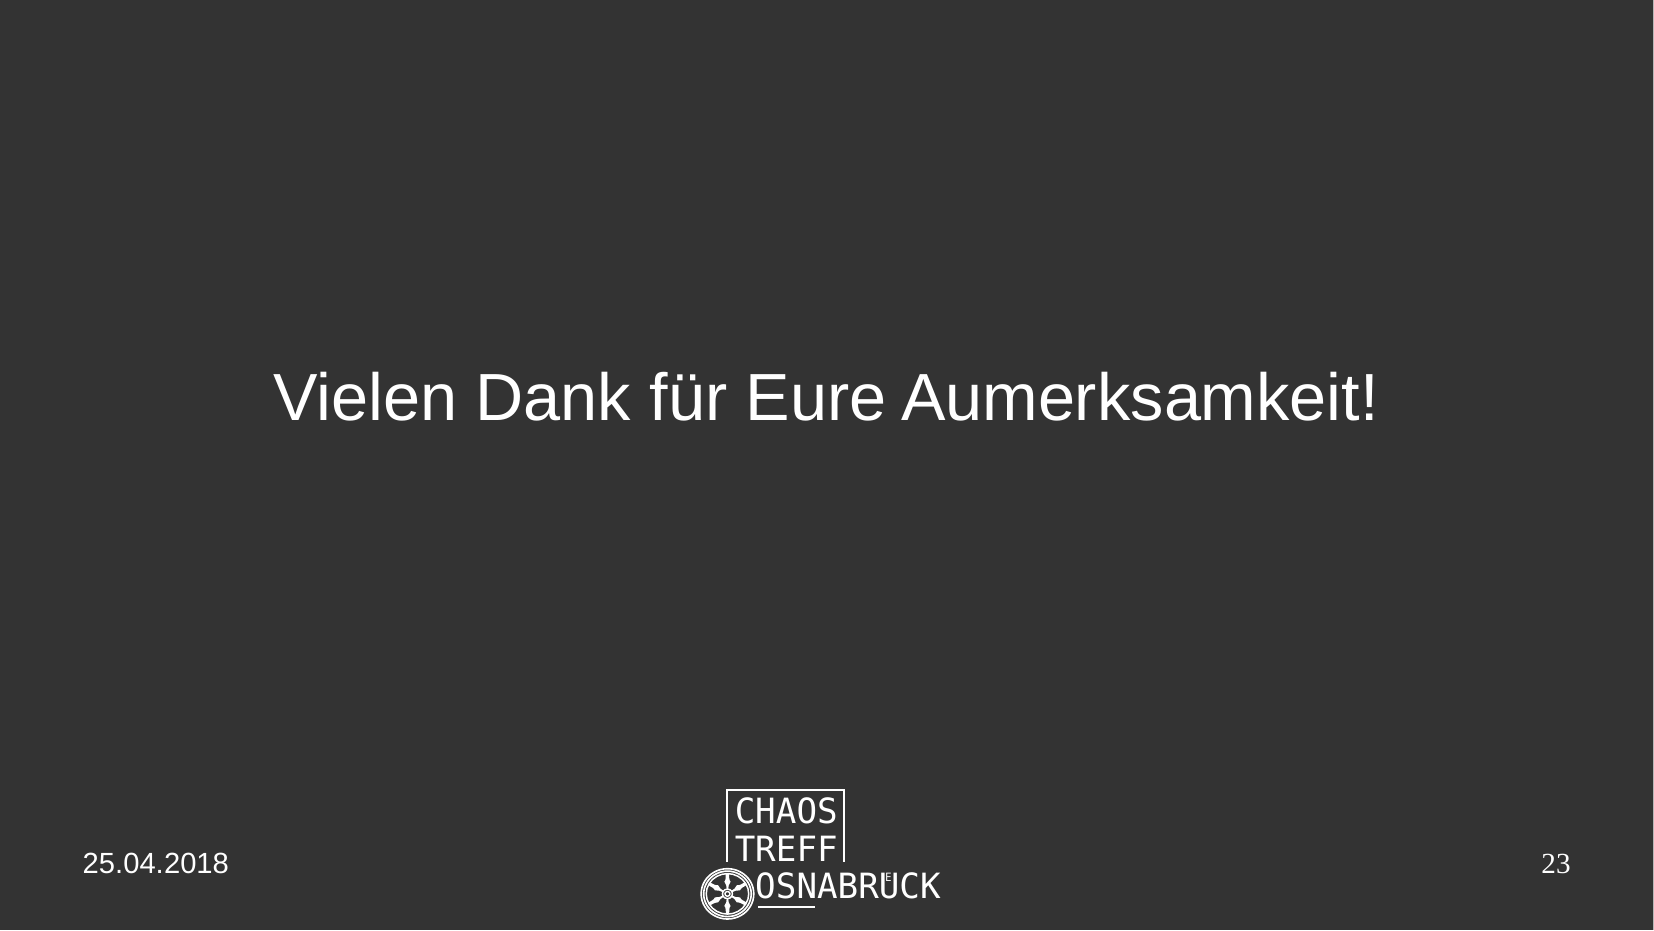

# Vielen Dank für Eure Aumerksamkeit!
23